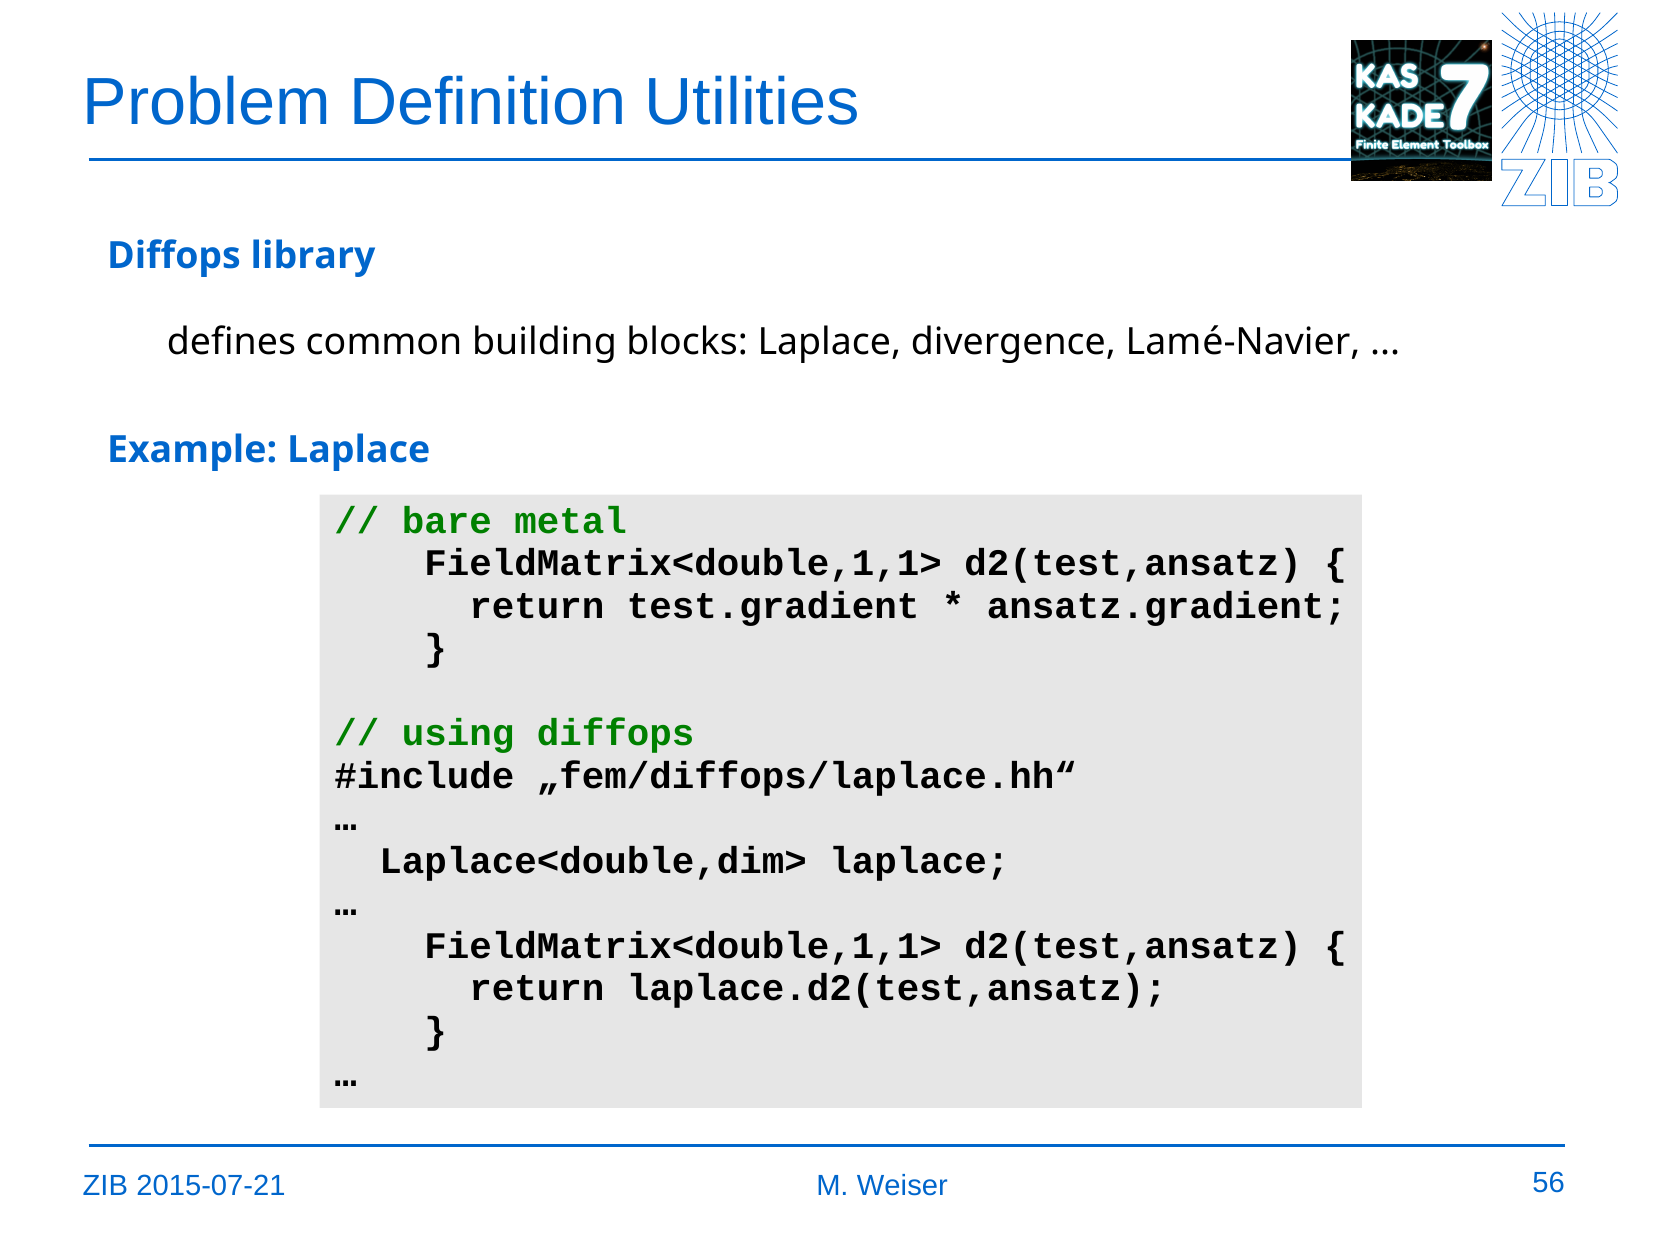

# Problem Definition Utilities
Diffops library
defines common building blocks: Laplace, divergence, Lamé-Navier, ...
Example: Laplace
// bare metal
 FieldMatrix<double,1,1> d2(test,ansatz) {
 return test.gradient * ansatz.gradient;
 }
// using diffops
#include „fem/diffops/laplace.hh“
…
 Laplace<double,dim> laplace;
…
 FieldMatrix<double,1,1> d2(test,ansatz) {
 return laplace.d2(test,ansatz);
 }
…
56
ZIB 2015-07-21
M. Weiser